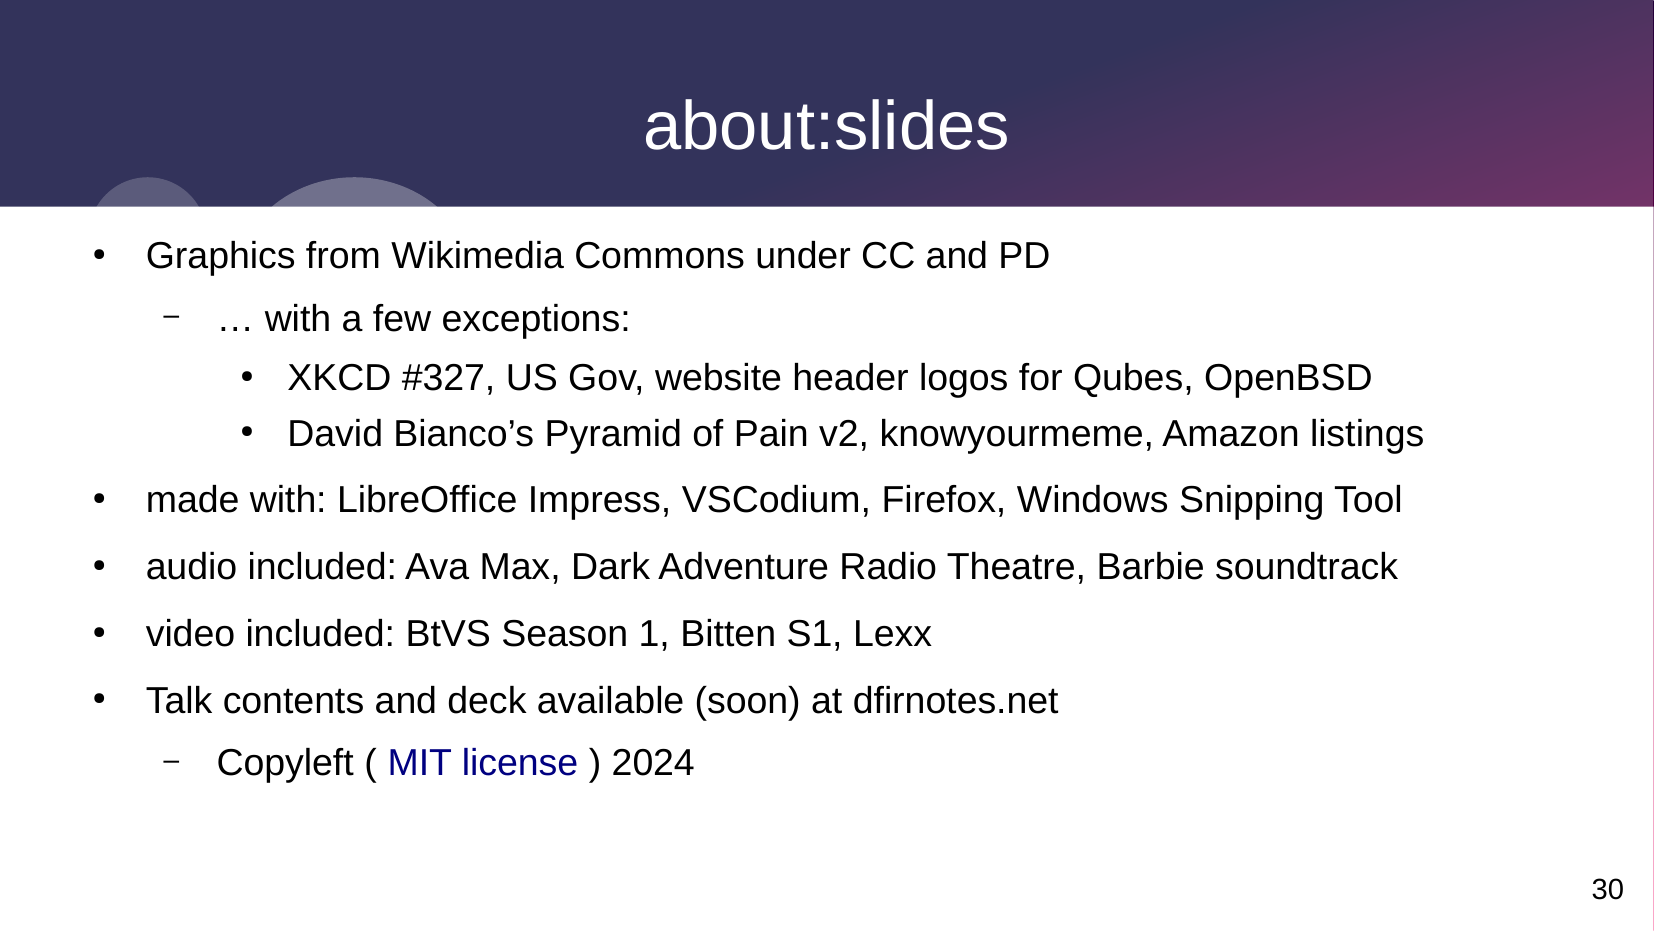

# about:slides
Graphics from Wikimedia Commons under CC and PD
… with a few exceptions:
XKCD #327, US Gov, website header logos for Qubes, OpenBSD
David Bianco’s Pyramid of Pain v2, knowyourmeme, Amazon listings
made with: LibreOffice Impress, VSCodium, Firefox, Windows Snipping Tool
audio included: Ava Max, Dark Adventure Radio Theatre, Barbie soundtrack
video included: BtVS Season 1, Bitten S1, Lexx
Talk contents and deck available (soon) at dfirnotes.net
Copyleft ( MIT license ) 2024